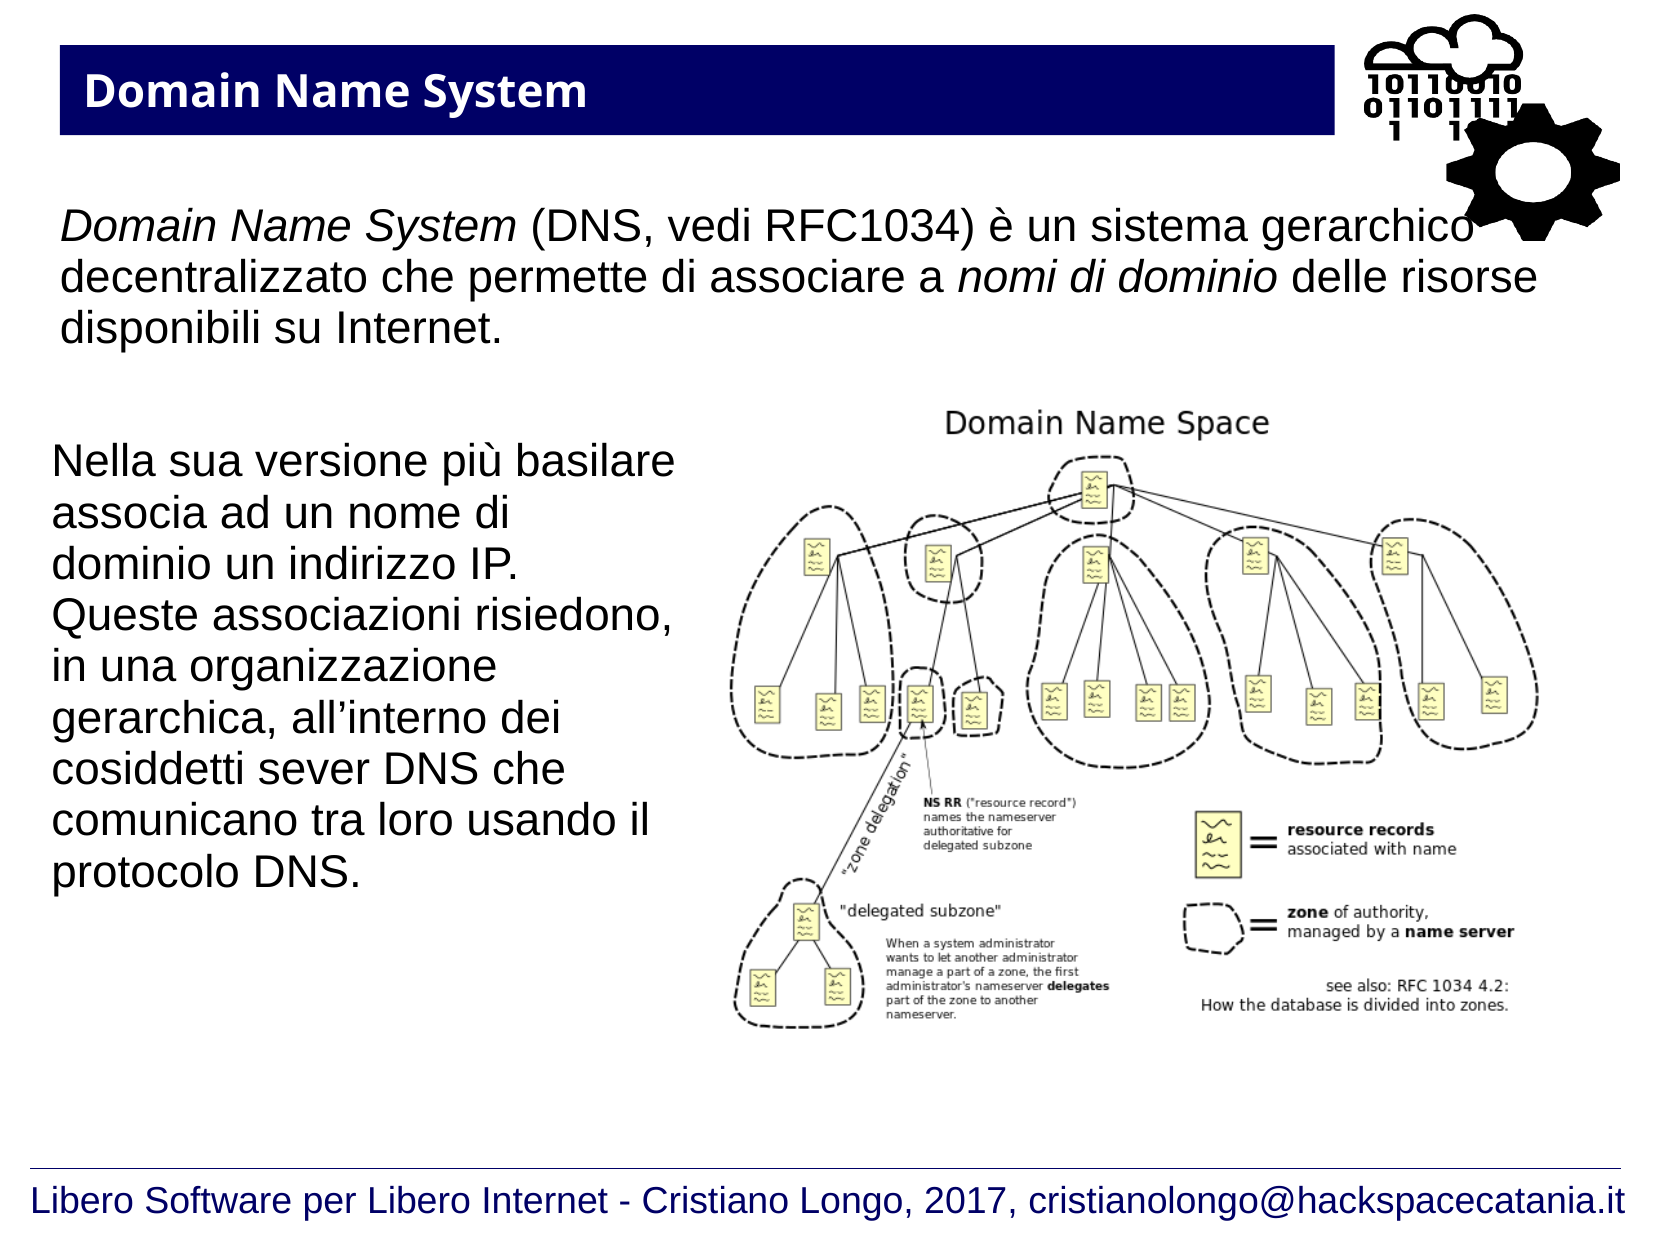

# Domain Name System
Domain Name System (DNS, vedi RFC1034) è un sistema gerarchico decentralizzato che permette di associare a nomi di dominio delle risorse disponibili su Internet.
Nella sua versione più basilare associa ad un nome di dominio un indirizzo IP. Queste associazioni risiedono, in una organizzazione gerarchica, all’interno dei cosiddetti sever DNS che comunicano tra loro usando il protocolo DNS.
Libero Software per Libero Internet - Cristiano Longo, 2017, cristianolongo@hackspacecatania.it